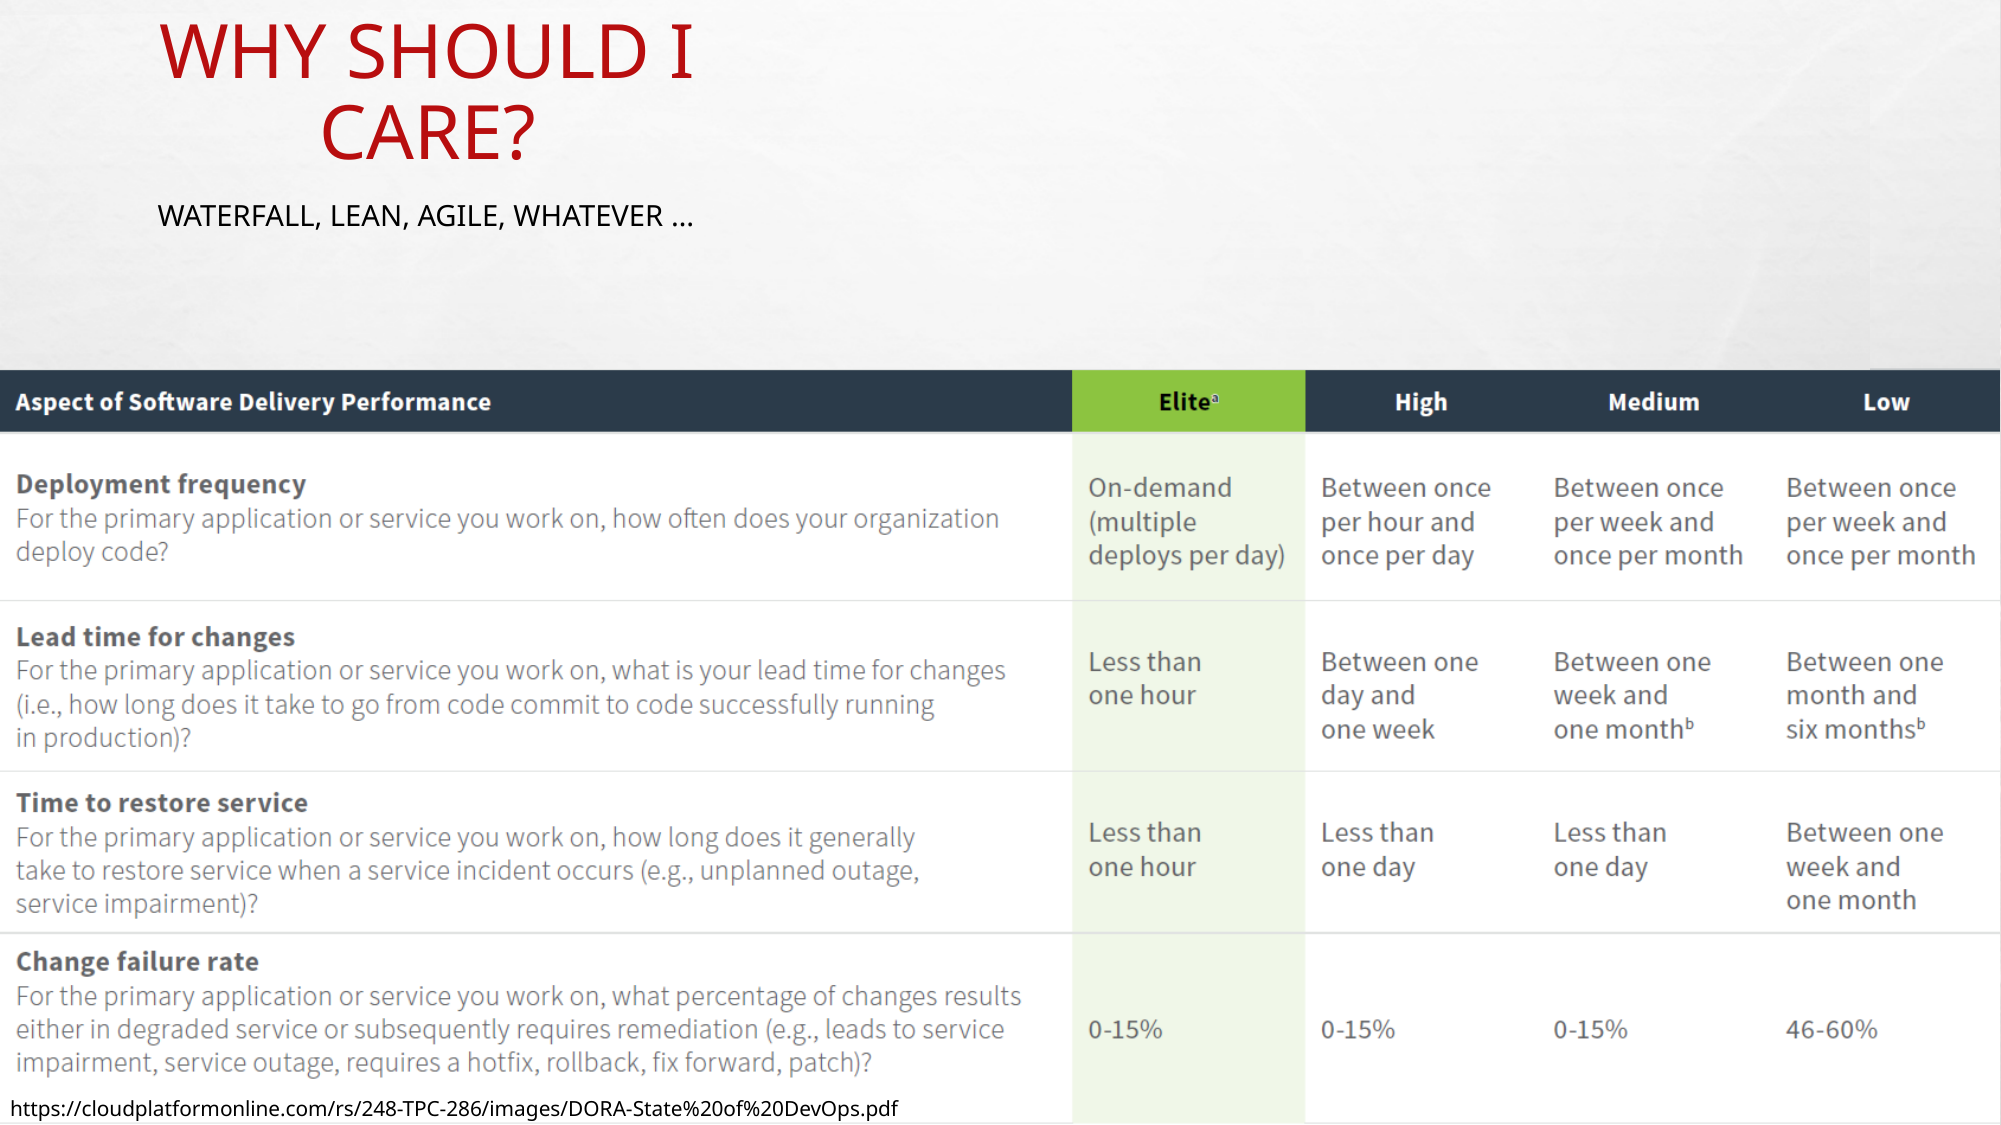

# Why should I care?
Waterfall, Lean, Agile, whatever …
https://cloudplatformonline.com/rs/248-TPC-286/images/DORA-State%20of%20DevOps.pdf